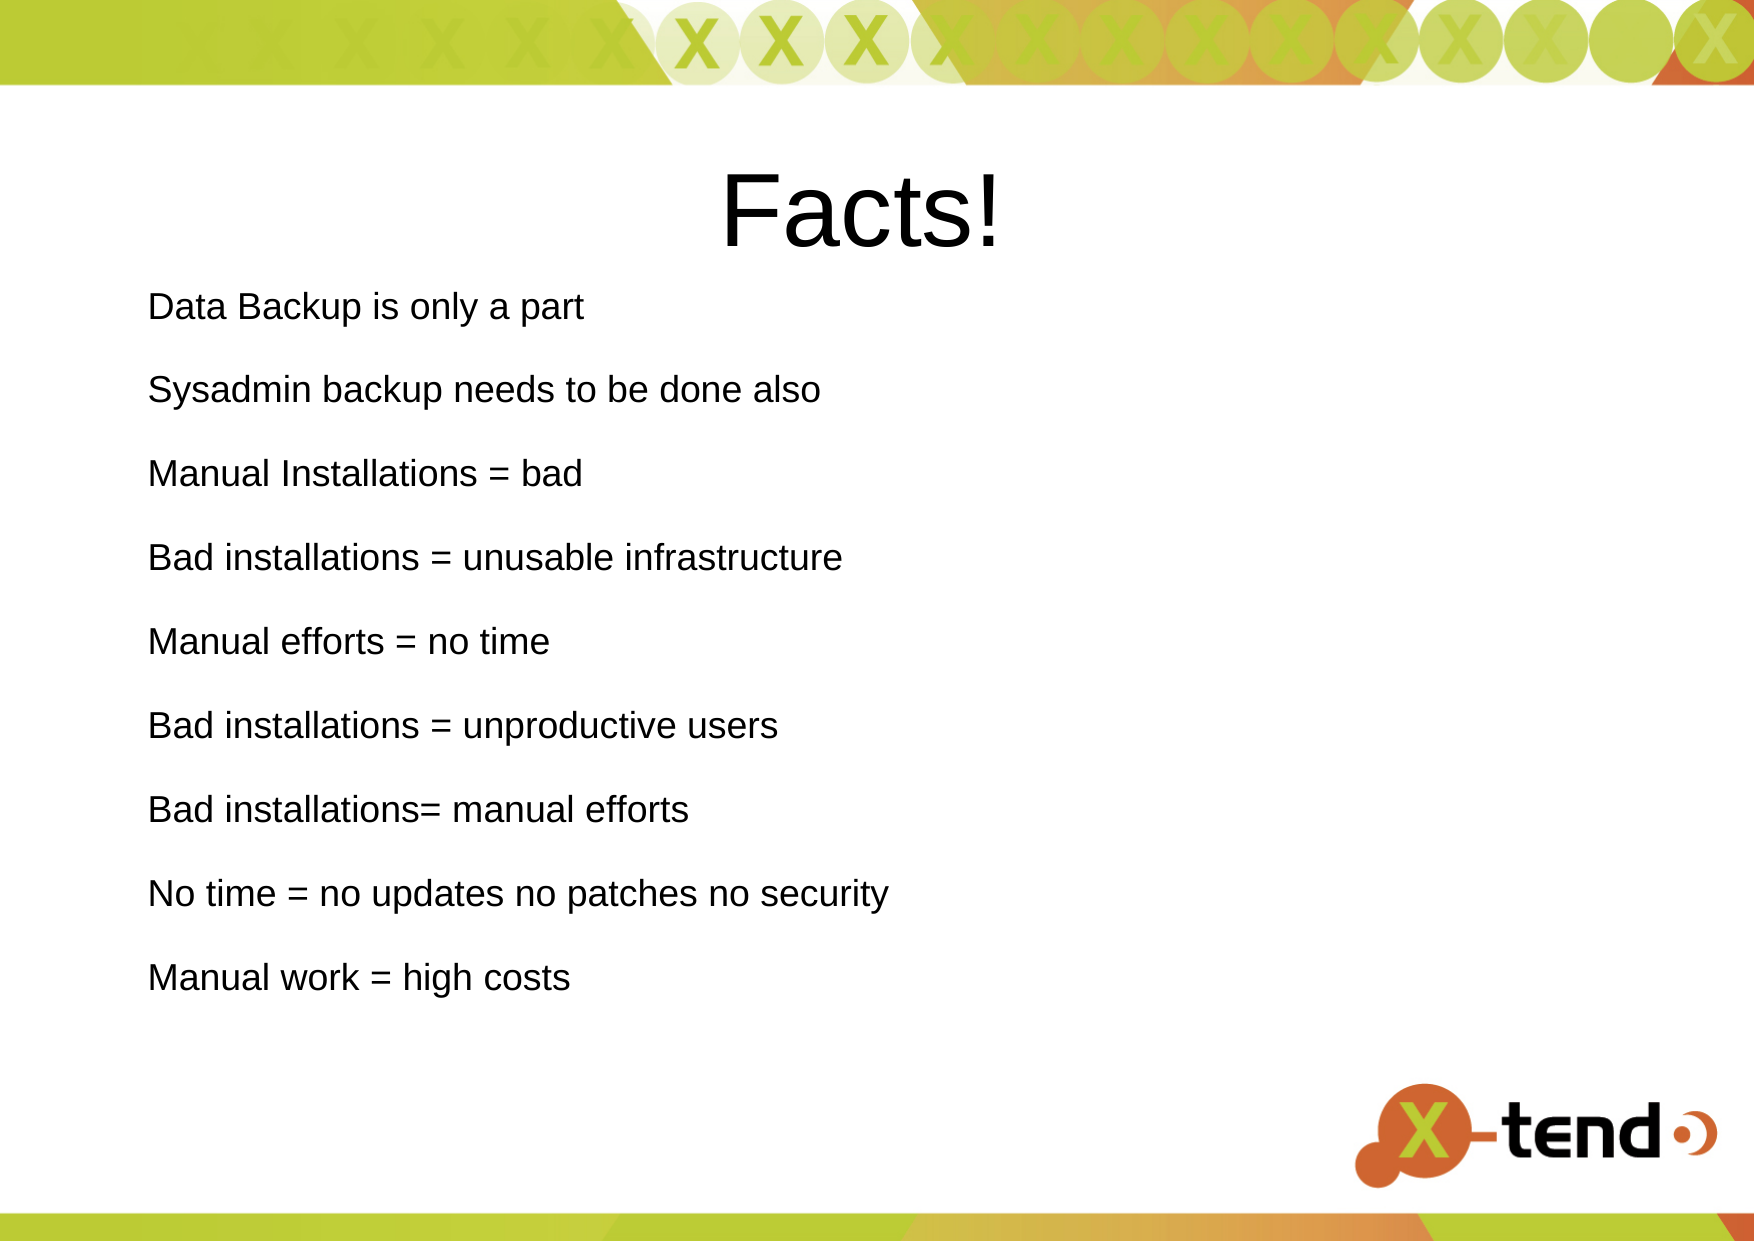

# Facts!
Data Backup is only a part
Sysadmin backup needs to be done also
Manual Installations = bad
Bad installations = unusable infrastructure
Manual efforts = no time
Bad installations = unproductive users
Bad installations= manual efforts
No time = no updates no patches no security
Manual work = high costs